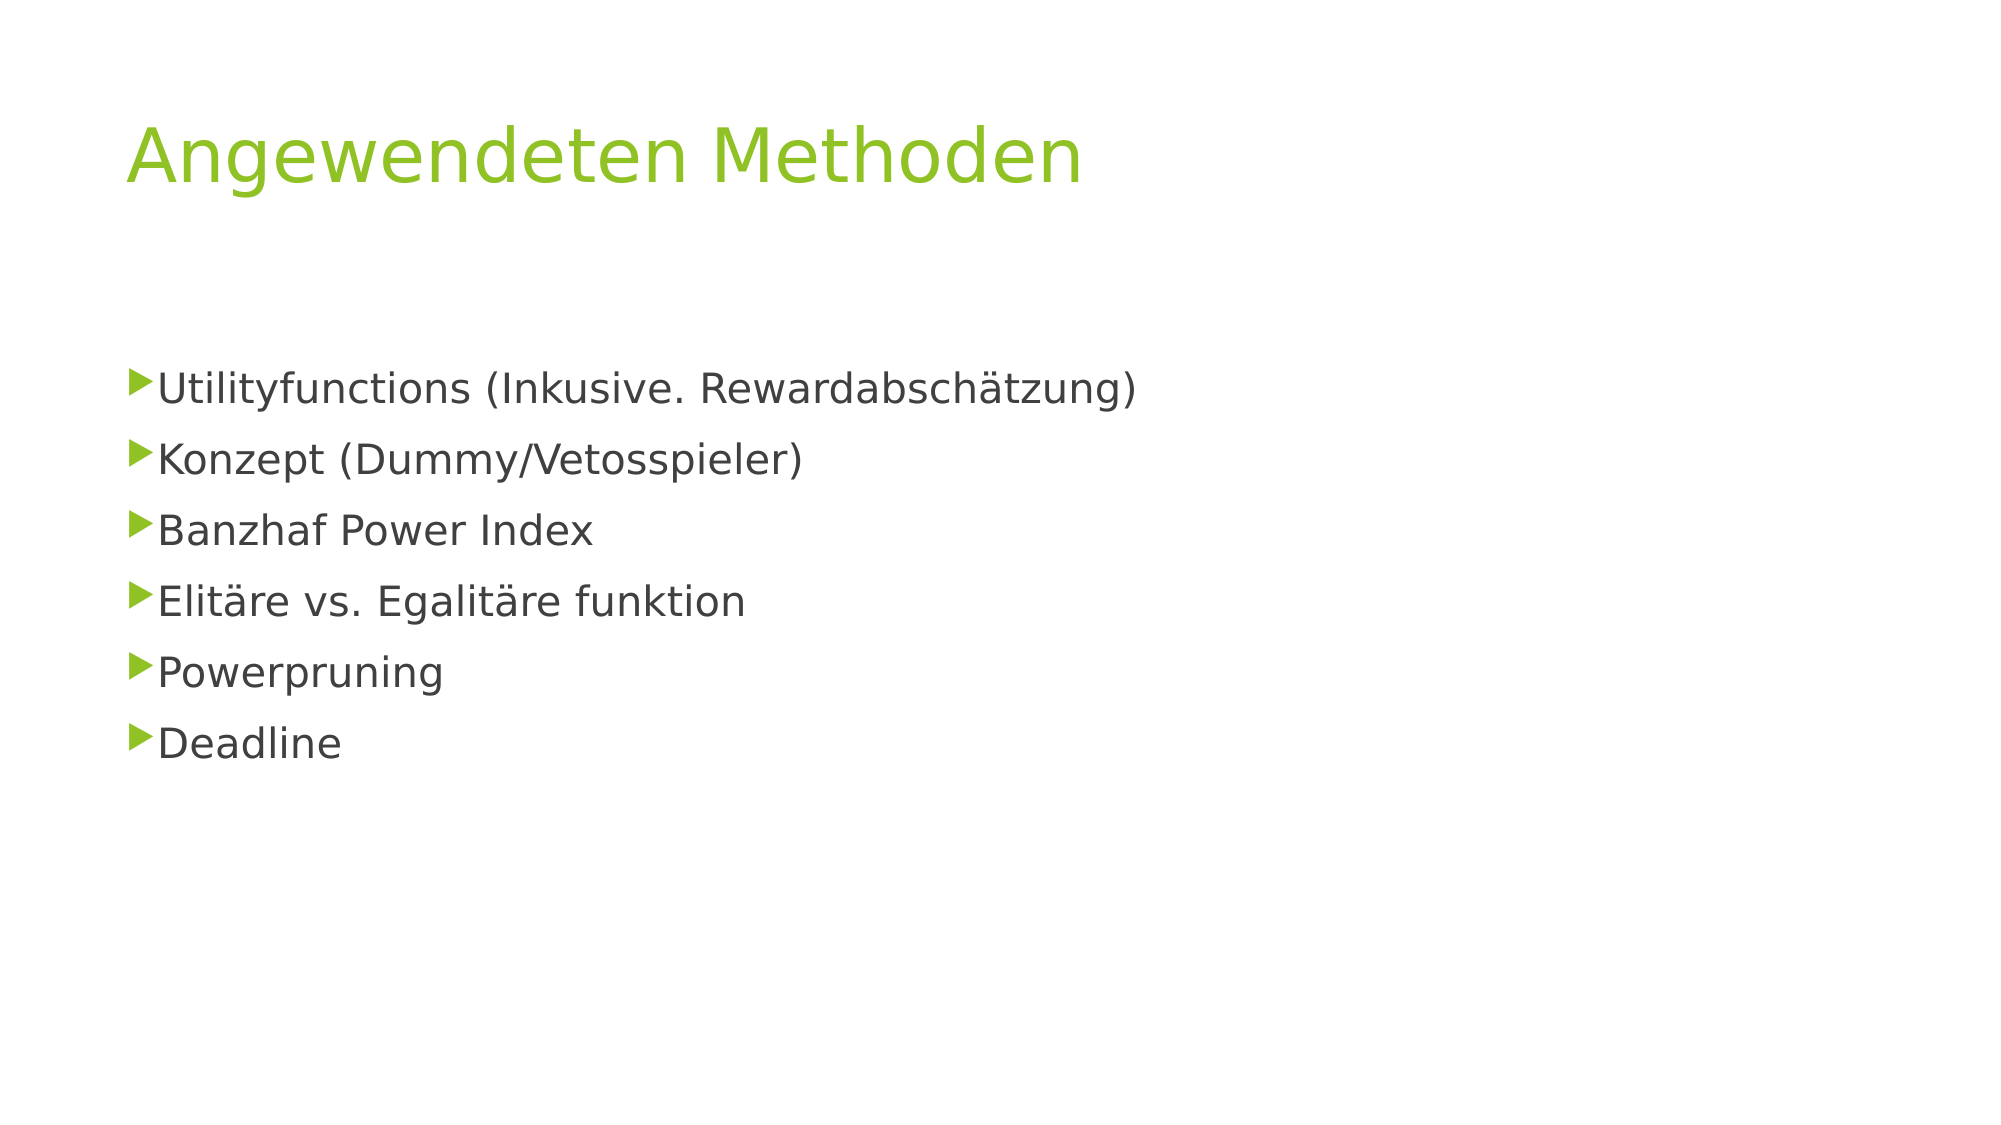

# Angewendeten Methoden
Utilityfunctions (Inkusive. Rewardabschätzung)
Konzept (Dummy/Vetosspieler)
Banzhaf Power Index
Elitäre vs. Egalitäre funktion
Powerpruning
Deadline